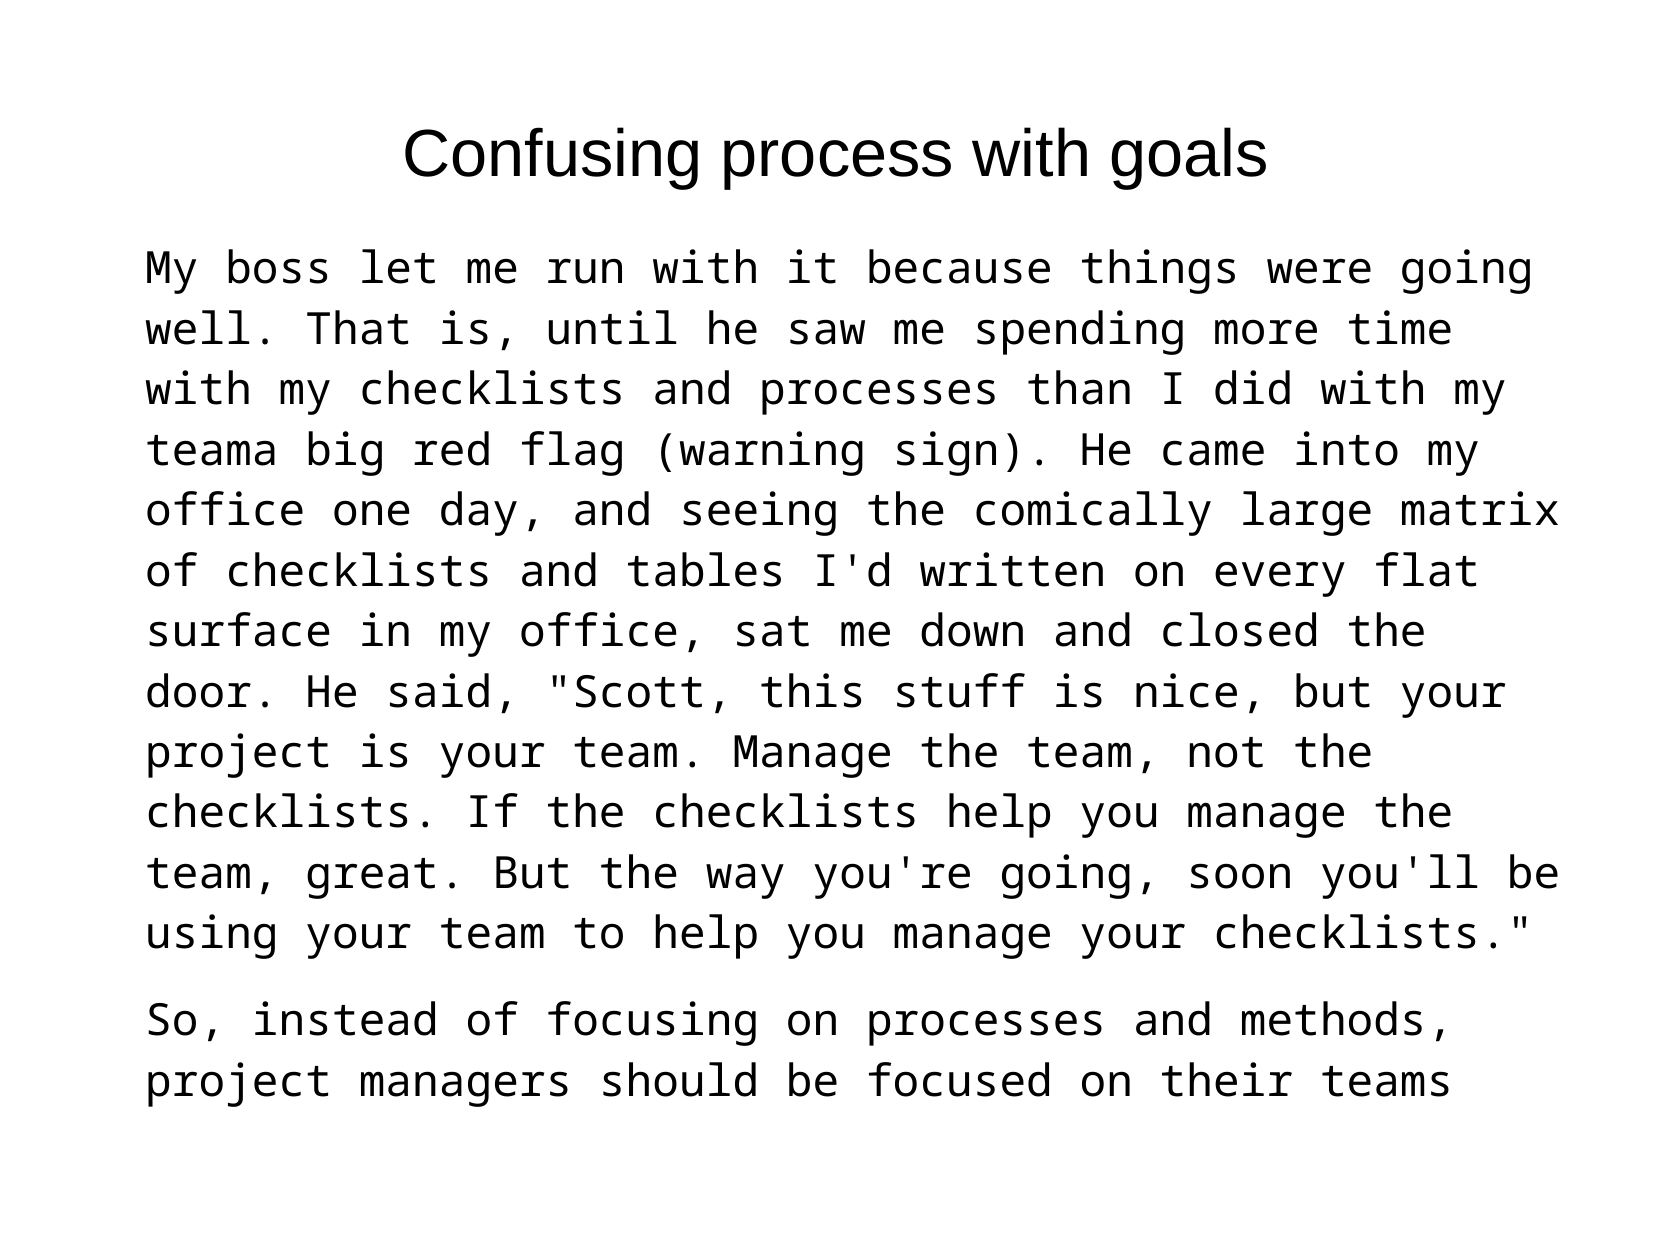

# Confusing process with goals
My boss let me run with it because things were going well. That is, until he saw me spending more time with my checklists and processes than I did with my teama big red flag (warning sign). He came into my office one day, and seeing the comically large matrix of checklists and tables I'd written on every flat surface in my office, sat me down and closed the door. He said, "Scott, this stuff is nice, but your project is your team. Manage the team, not the checklists. If the checklists help you manage the team, great. But the way you're going, soon you'll be using your team to help you manage your checklists."
So, instead of focusing on processes and methods, project managers should be focused on their teams